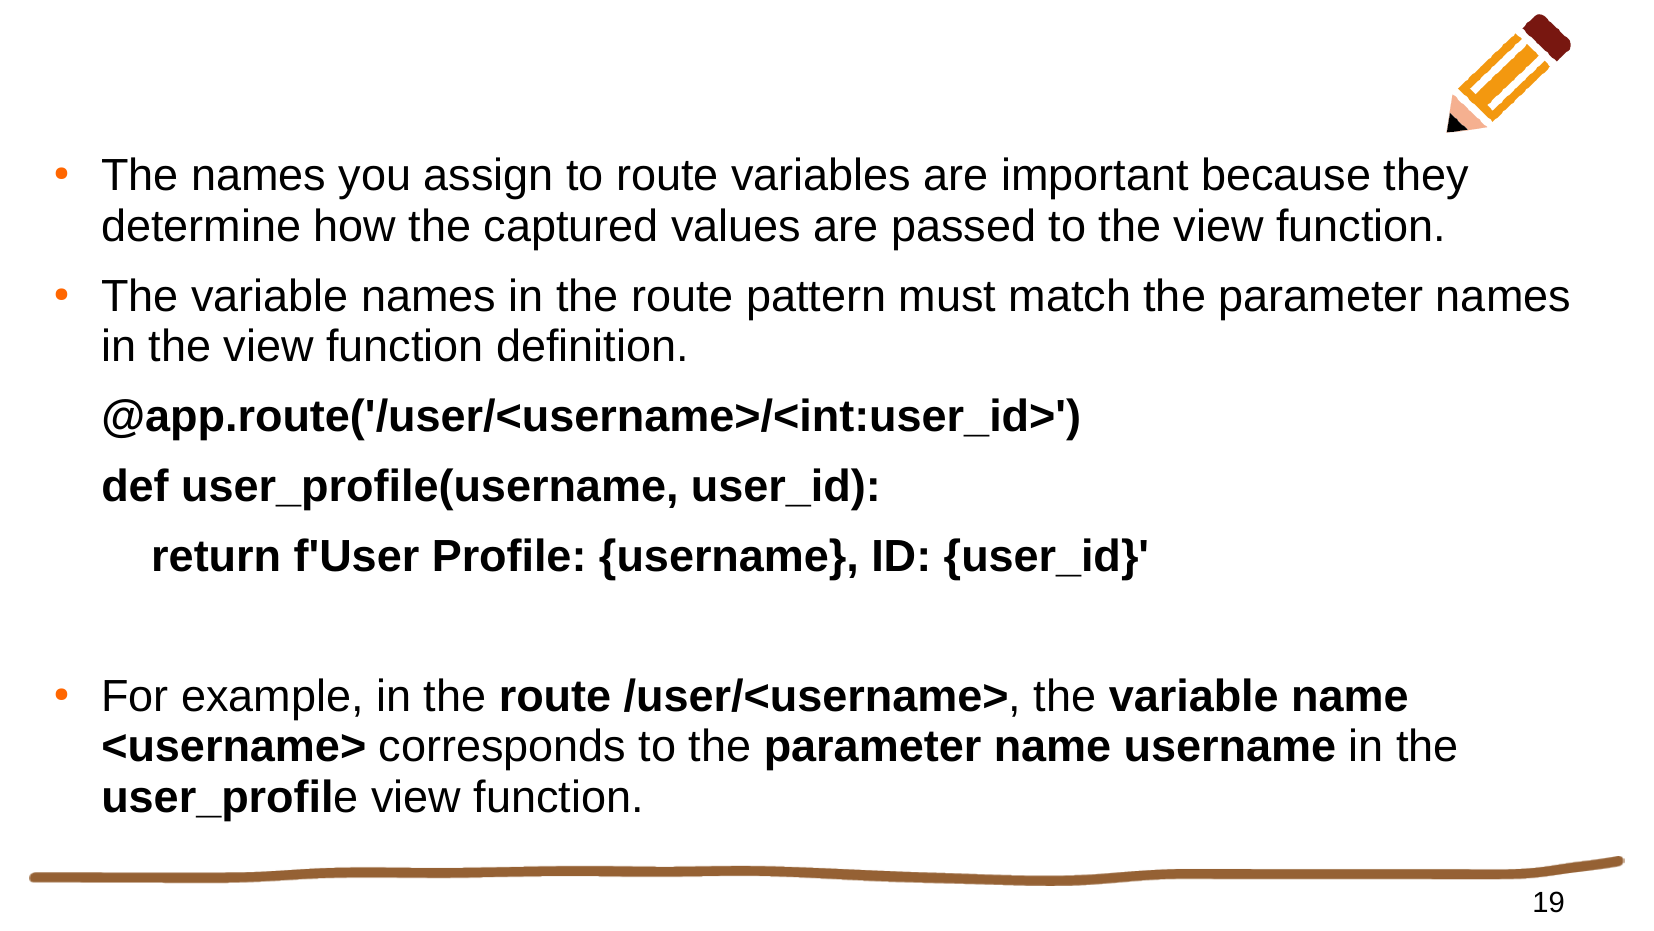

# The names you assign to route variables are important because they determine how the captured values are passed to the view function.
The variable names in the route pattern must match the parameter names in the view function definition.
@app.route('/user/<username>/<int:user_id>')
def user_profile(username, user_id):
 return f'User Profile: {username}, ID: {user_id}'
For example, in the route /user/<username>, the variable name <username> corresponds to the parameter name username in the user_profile view function.
19